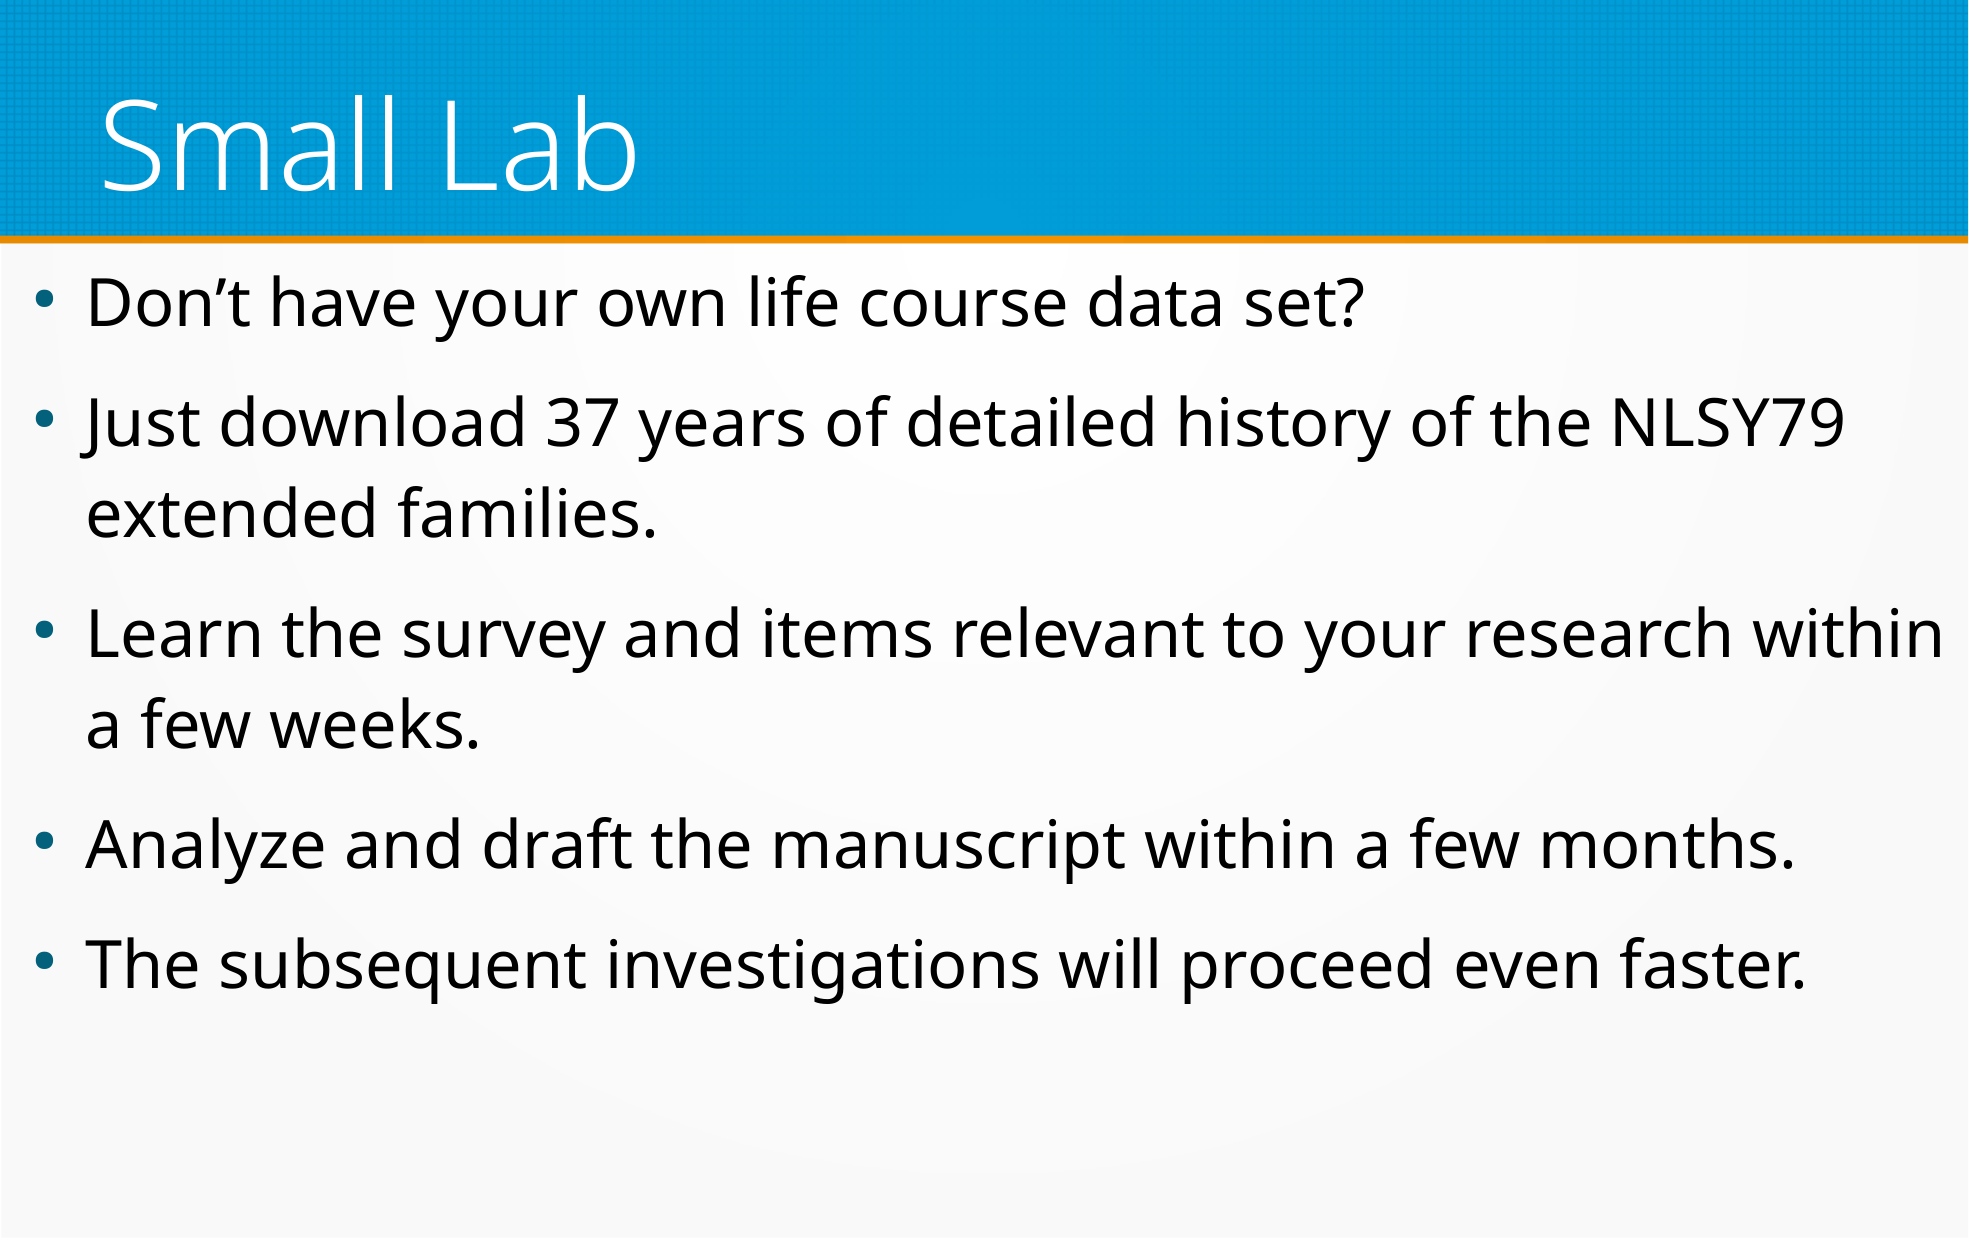

# Small Lab
Don’t have your own life course data set?
Just download 37 years of detailed history of the NLSY79 extended families.
Learn the survey and items relevant to your research within a few weeks.
Analyze and draft the manuscript within a few months.
The subsequent investigations will proceed even faster.